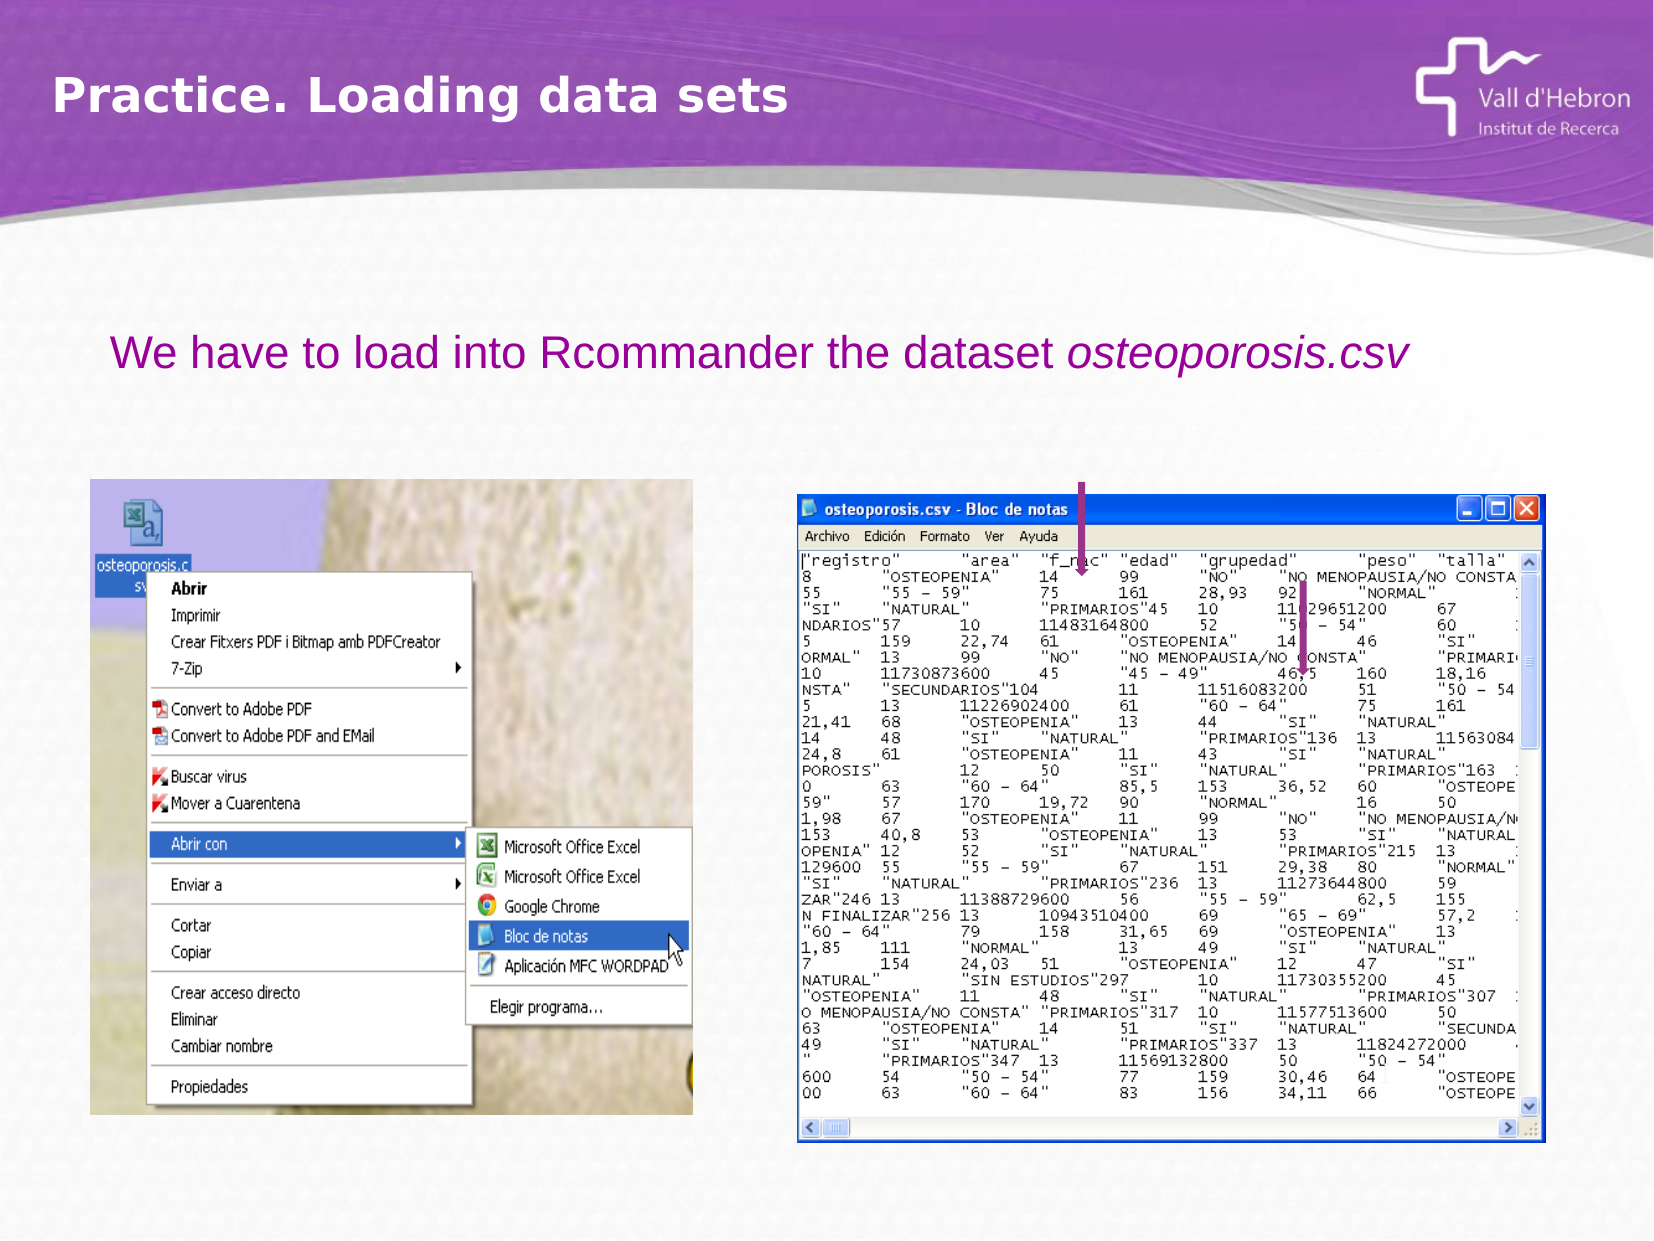

Practice. Loading data sets
We have to load into Rcommander the dataset osteoporosis.csv